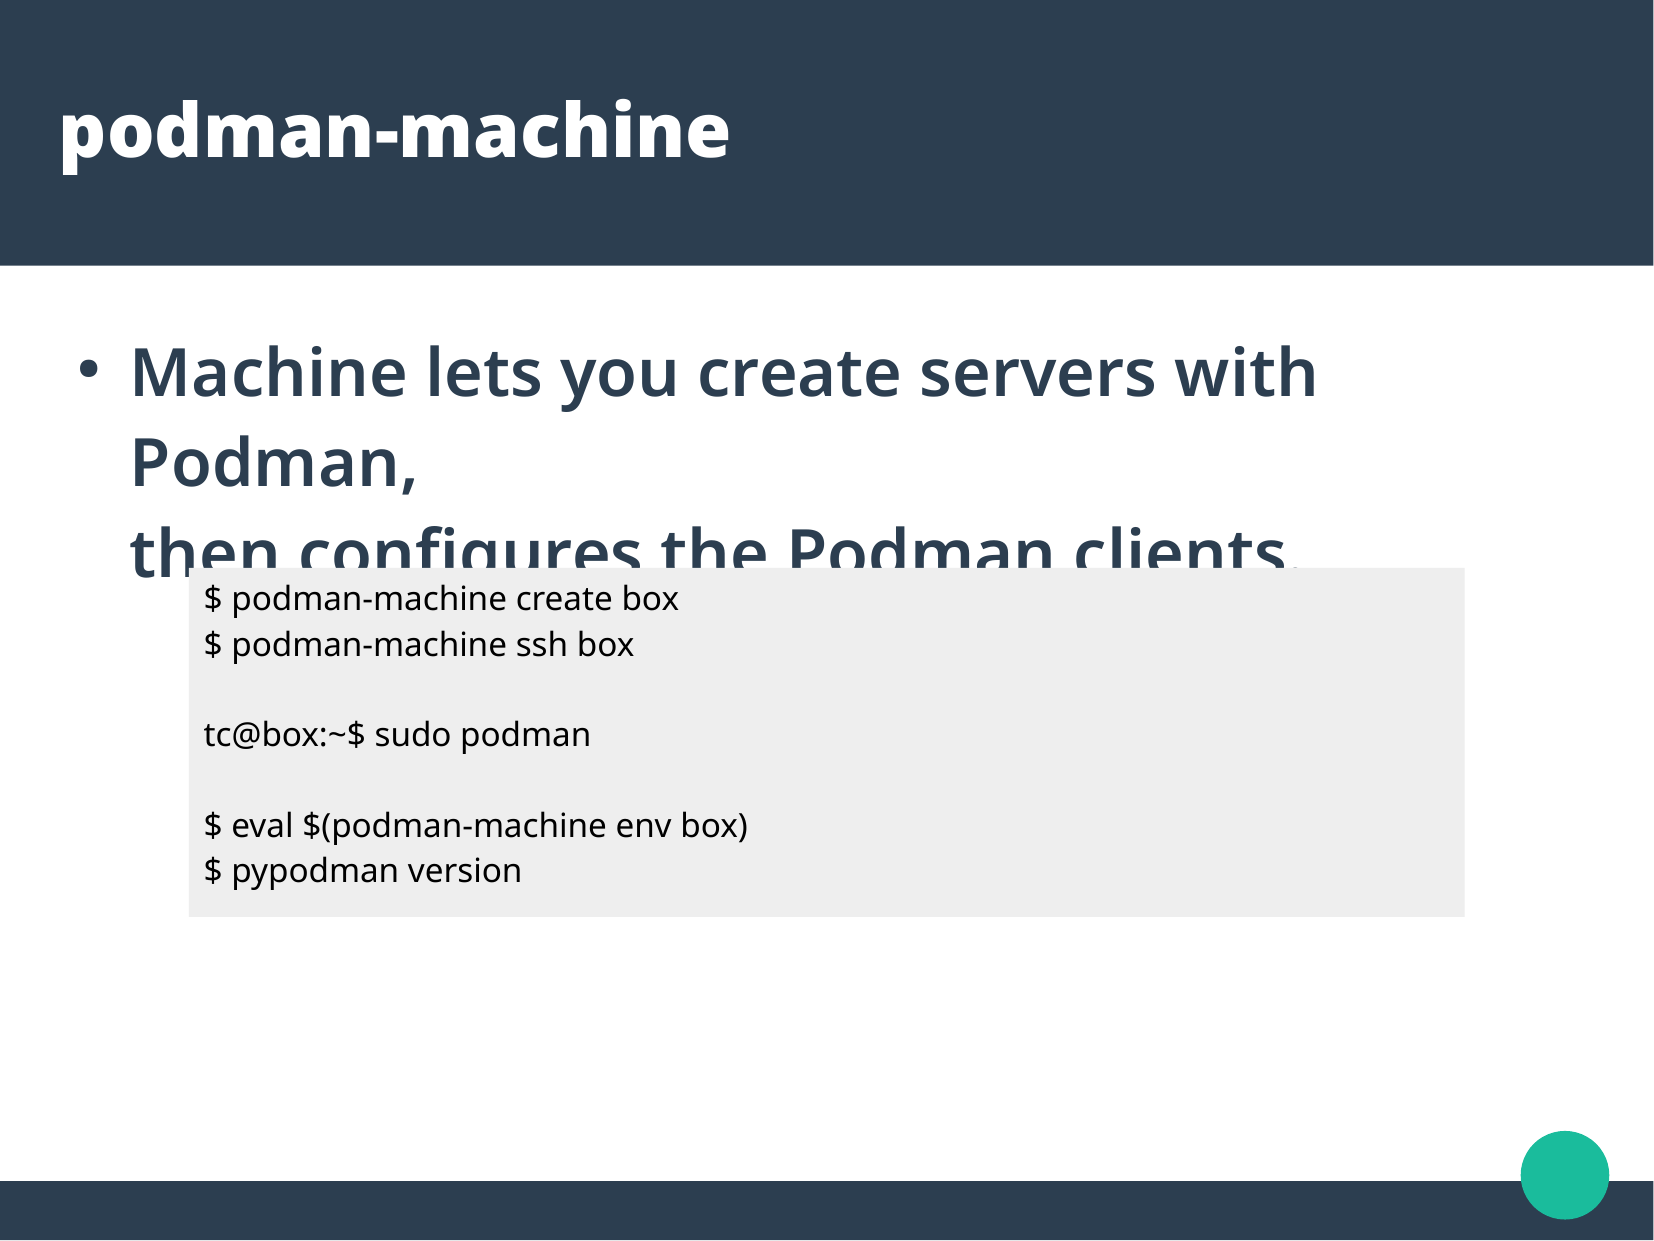

# podman-machine
Machine lets you create servers with Podman,
then configures the Podman clients.
$ podman-machine create box
$ podman-machine ssh box
tc@box:~$ sudo podman
$ eval $(podman-machine env box)
$ pypodman version